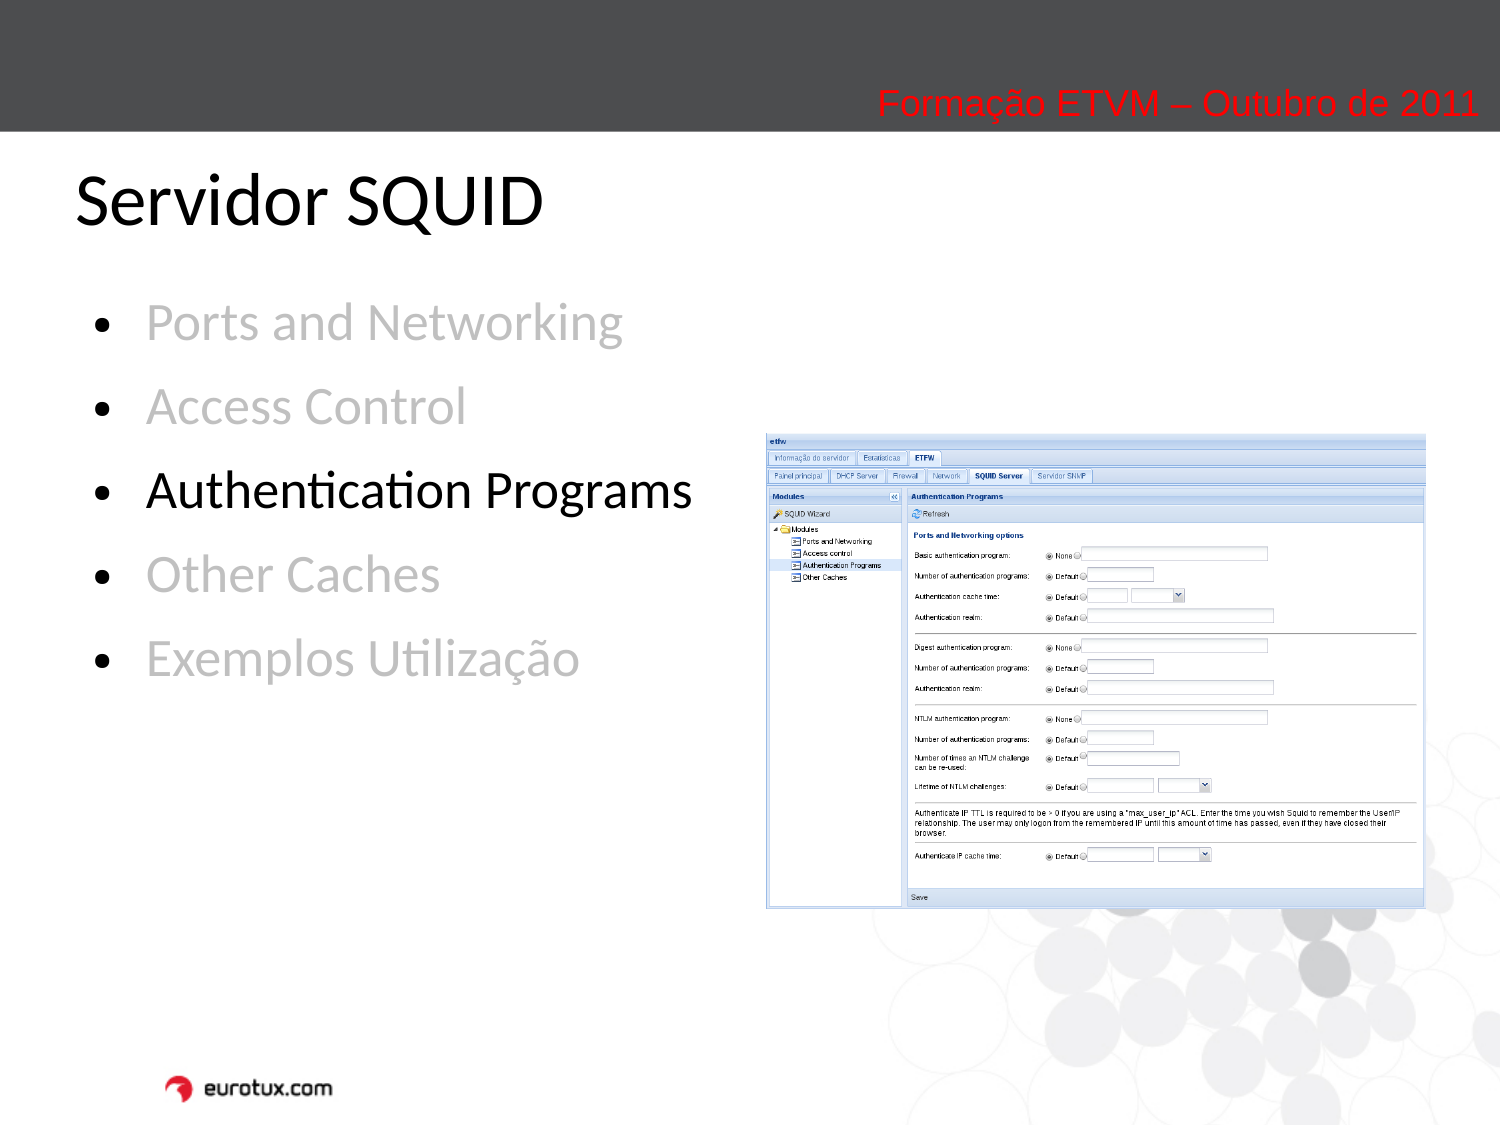

# Servidor SQUID
Ports and Networking
Access Control
Authentication Programs
Other Caches
Exemplos Utilização